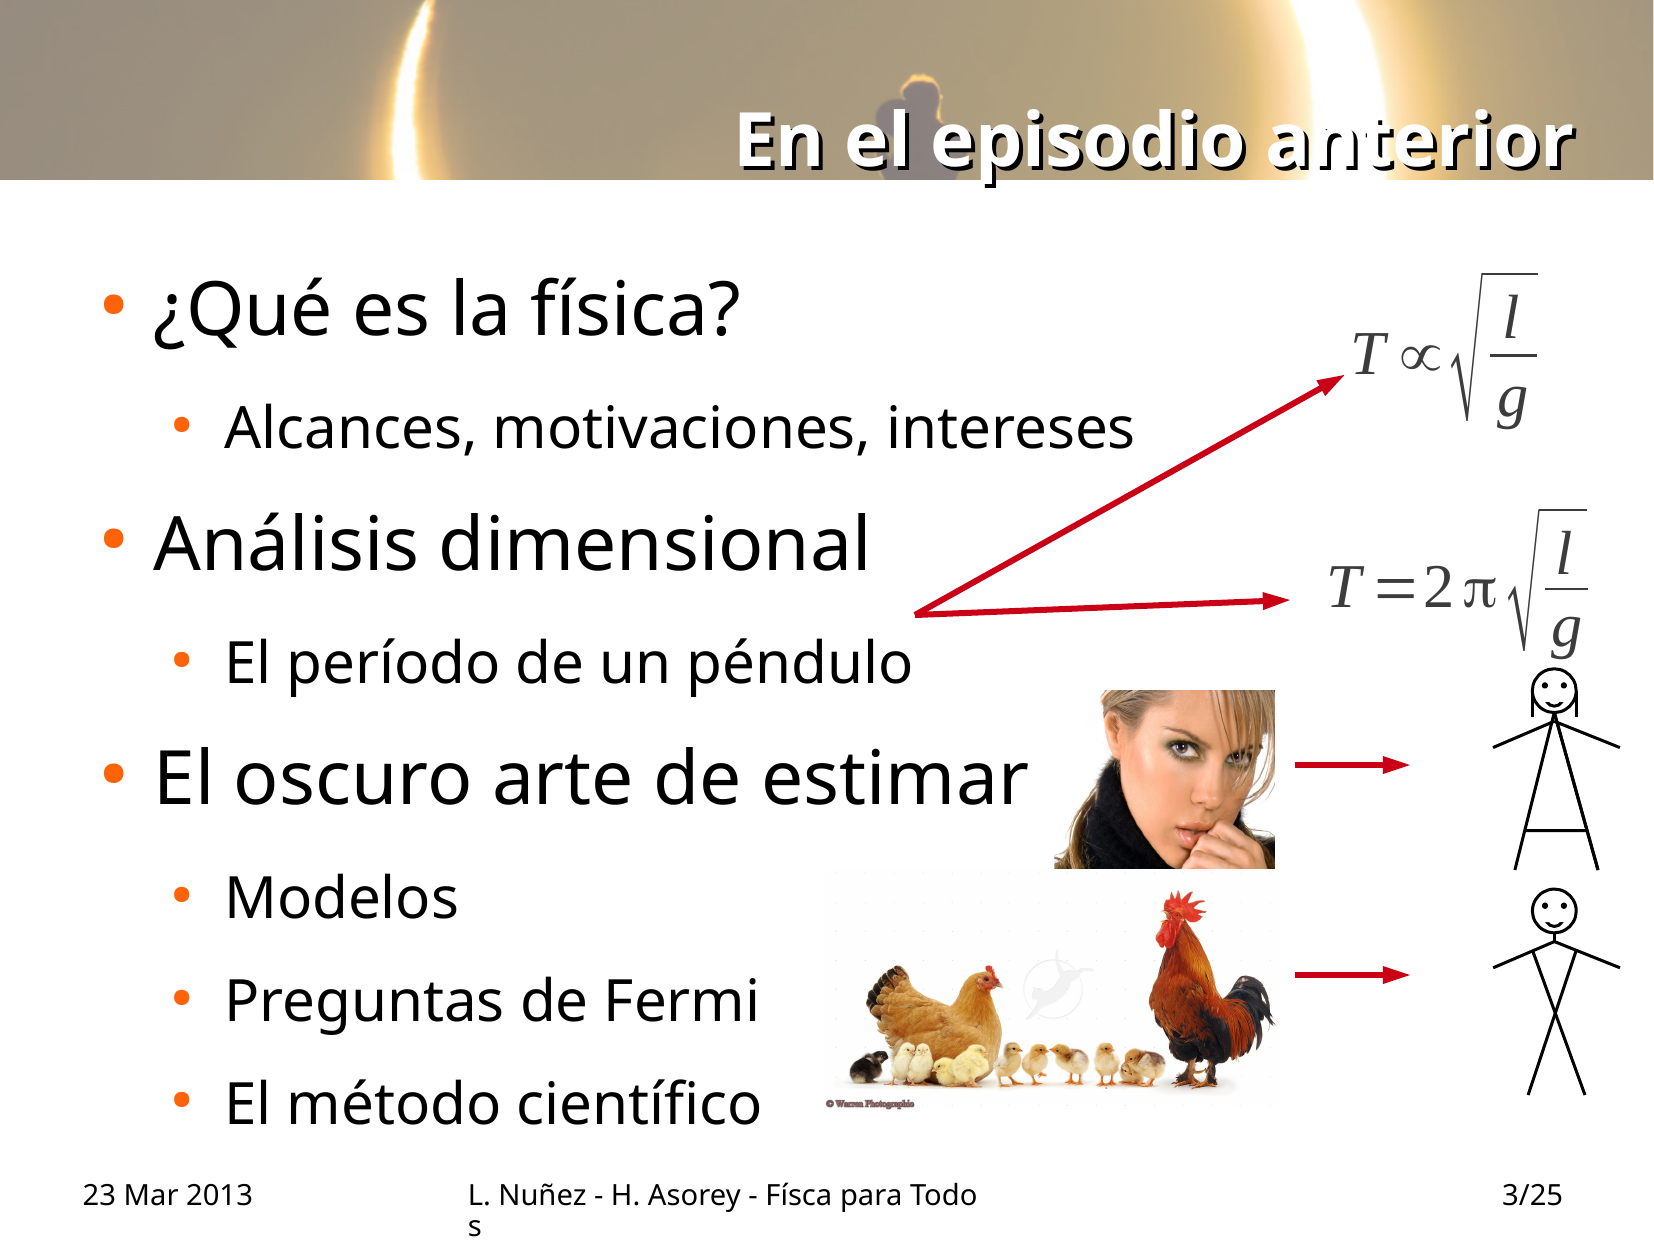

# En el episodio anterior
¿Qué es la física?
Alcances, motivaciones, intereses
Análisis dimensional
El período de un péndulo
El oscuro arte de estimar
Modelos
Preguntas de Fermi
El método científico
23 Mar 2013
L. Nuñez - H. Asorey - Físca para Todos
3